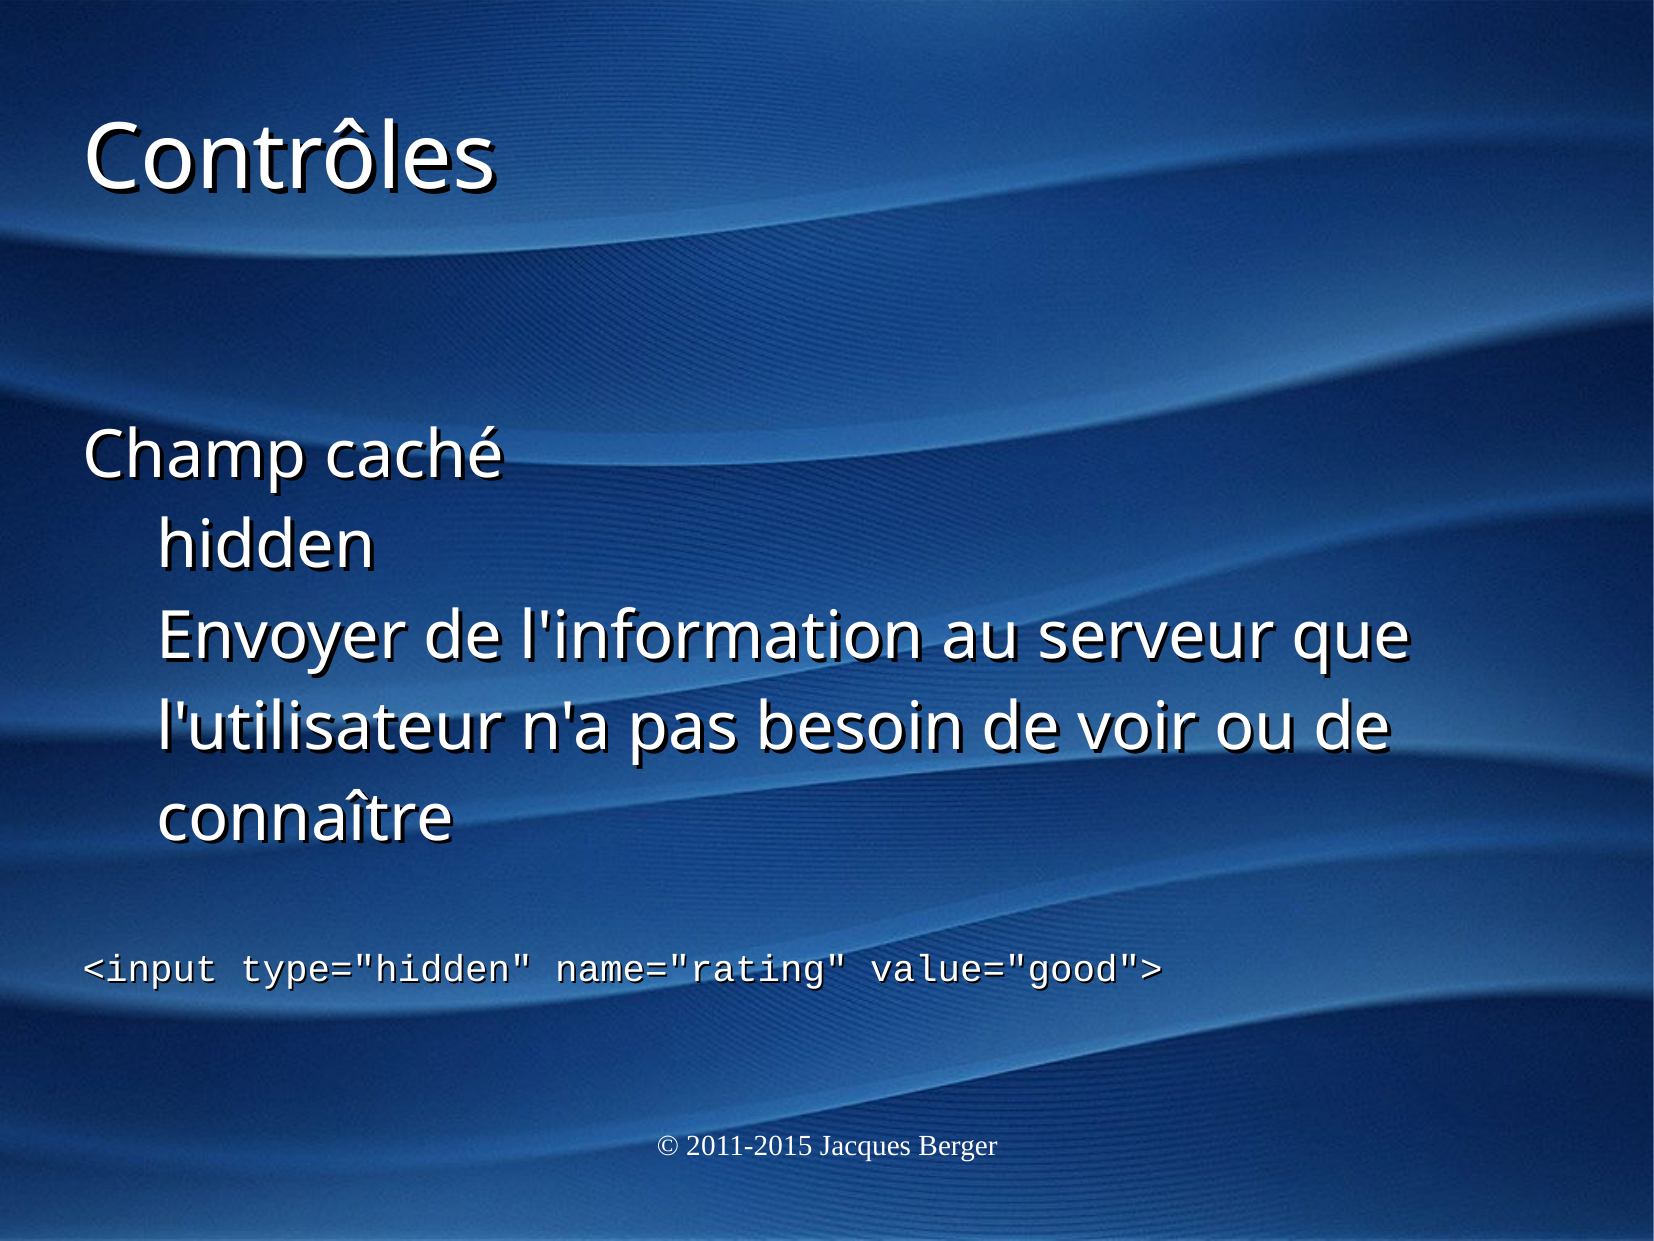

# Contrôles
Champ caché
	hidden
	Envoyer de l'information au serveur que
	l'utilisateur n'a pas besoin de voir ou de
	connaître
<input type="hidden" name="rating" value="good">
© 2011-2015 Jacques Berger